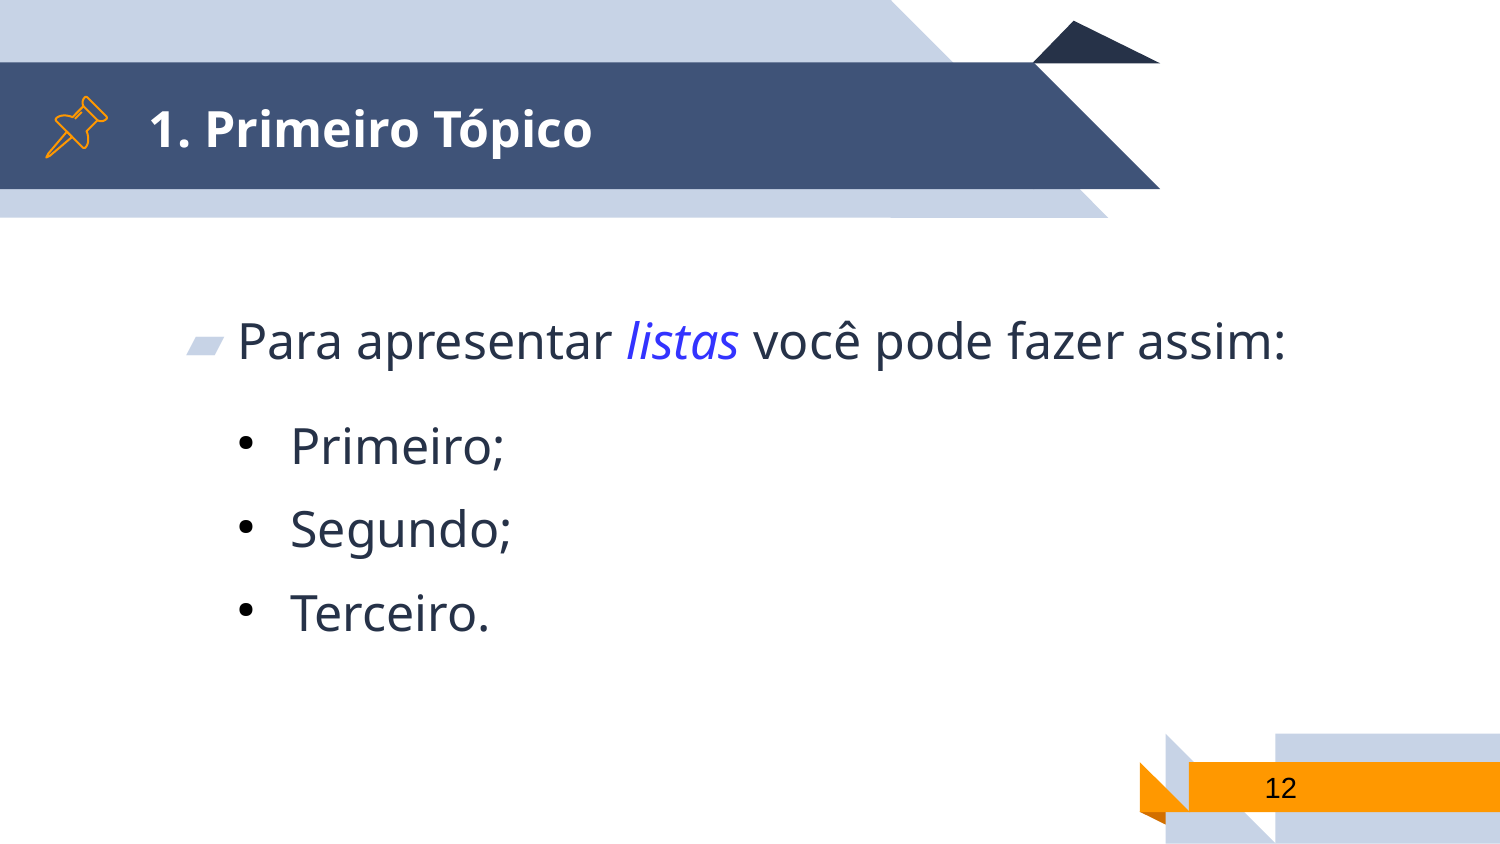

# 1. Primeiro Tópico
 Para apresentar listas você pode fazer assim:
Primeiro;
Segundo;
Terceiro.